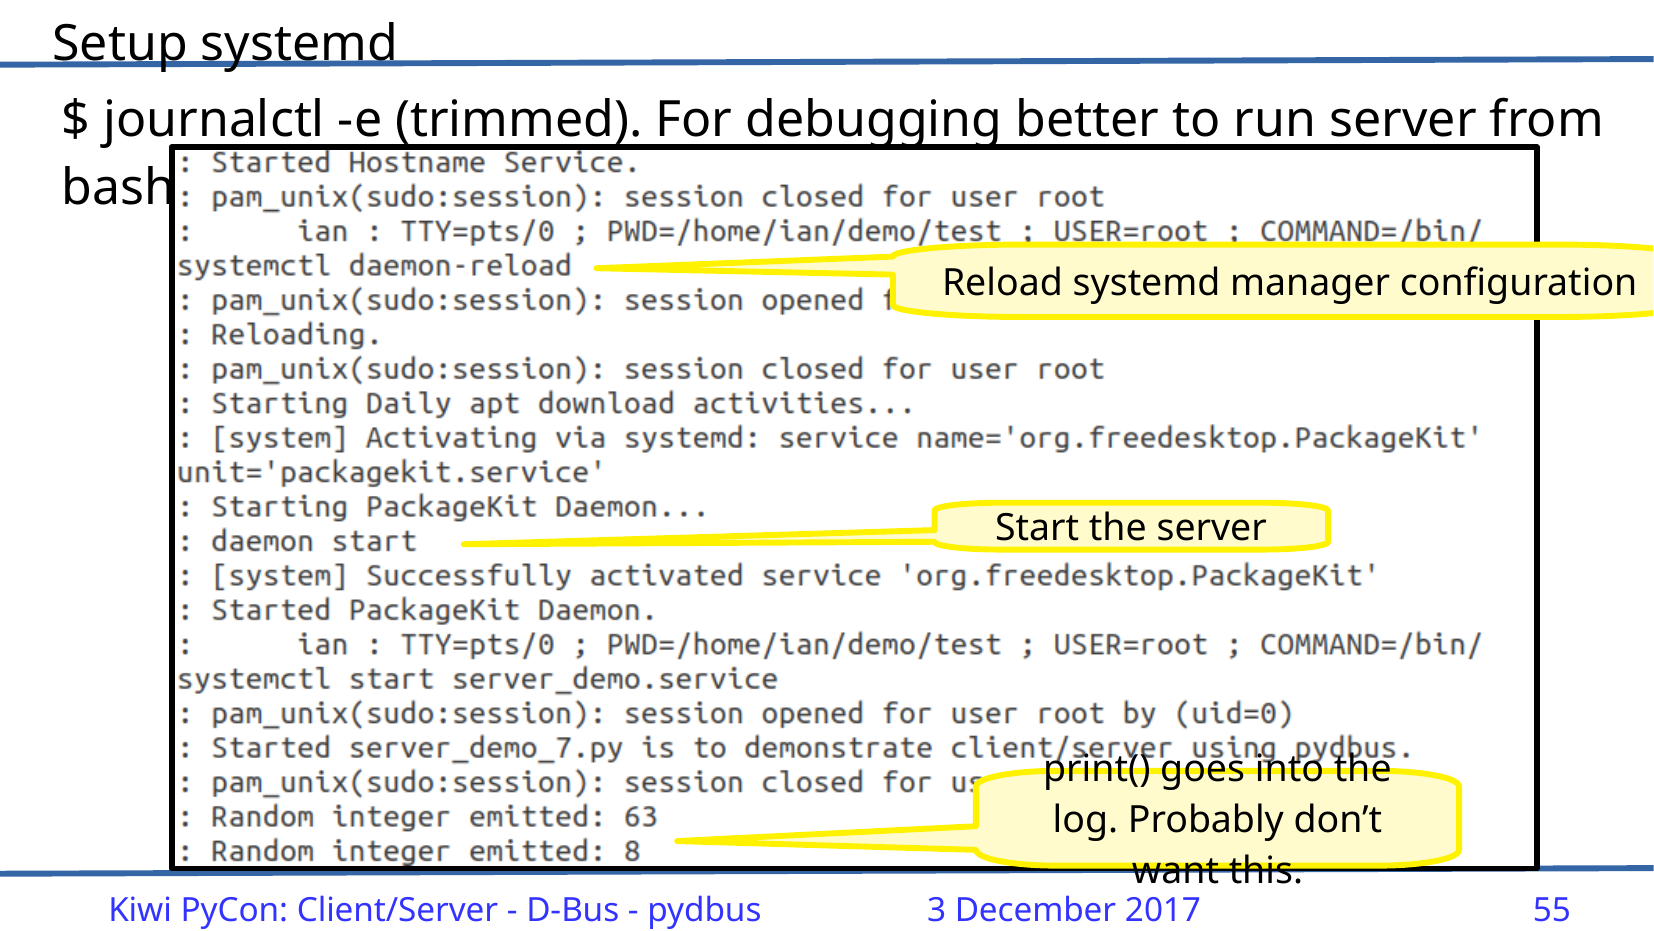

Setup systemd
$ journalctl -e (trimmed). For debugging better to run server from bash
Reload systemd manager configuration
Start the server
print() goes into the log. Probably don’t want this.
Kiwi PyCon: Client/Server - D-Bus - pydbus
3 December 2017
55